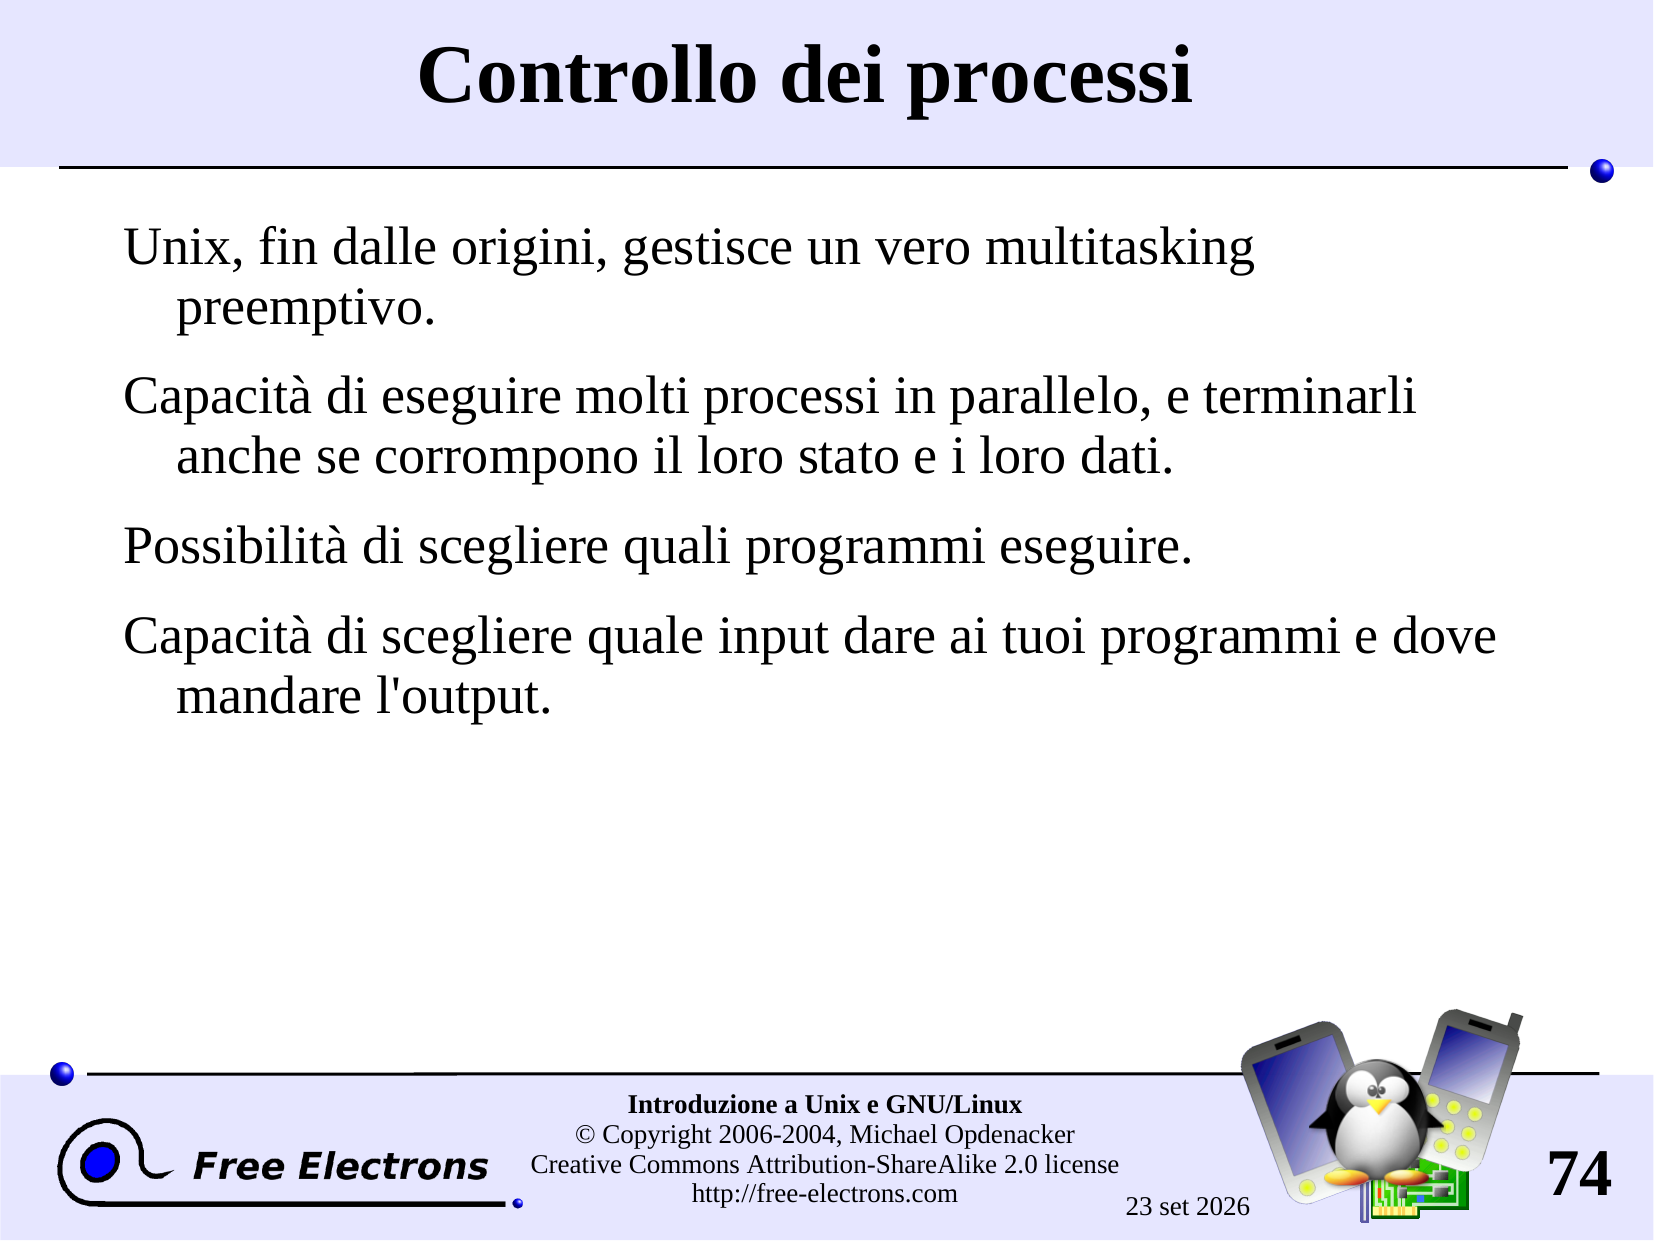

# Controllo dei processi
Unix, fin dalle origini, gestisce un vero multitasking preemptivo.
Capacità di eseguire molti processi in parallelo, e terminarli anche se corrompono il loro stato e i loro dati.
Possibilità di scegliere quali programmi eseguire.
Capacità di scegliere quale input dare ai tuoi programmi e dove mandare l'output.